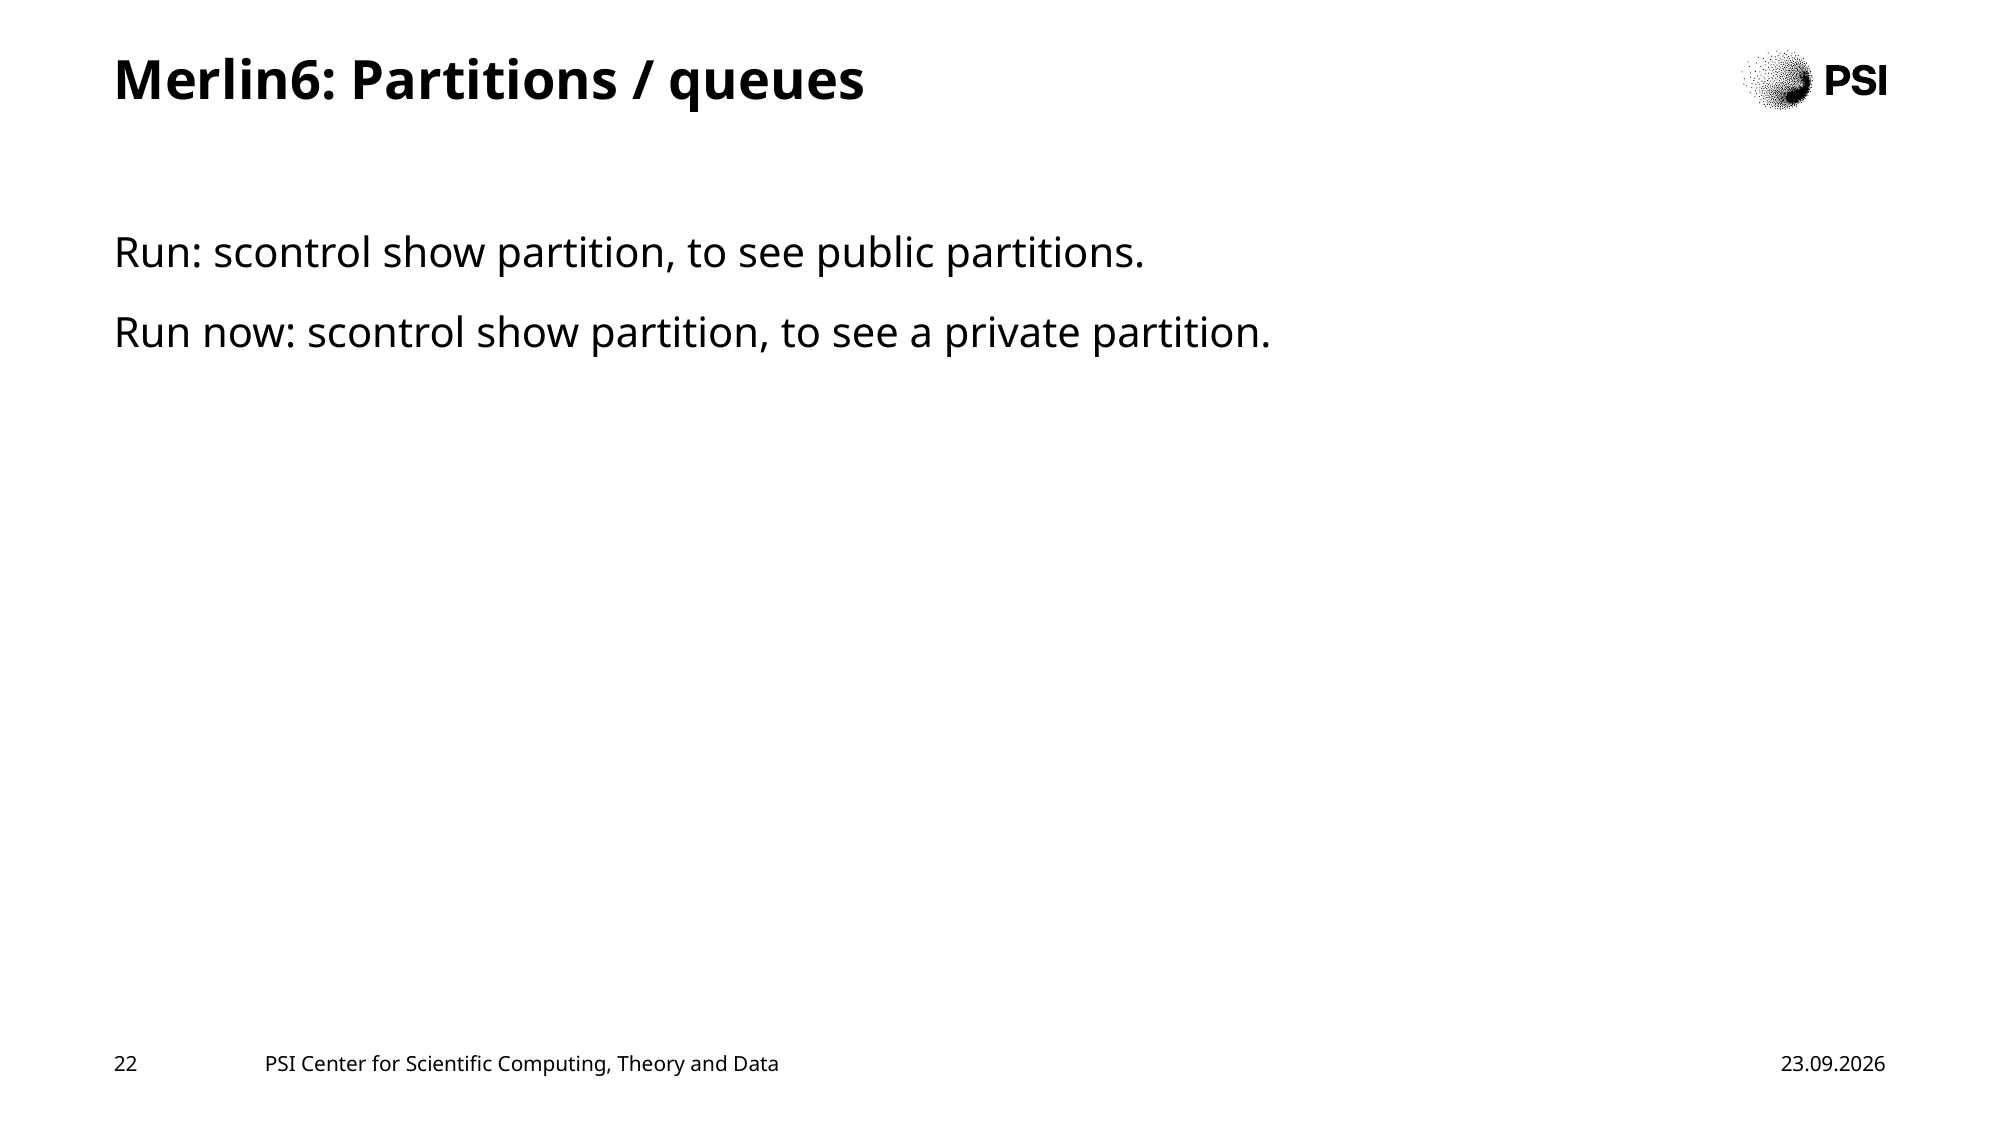

Merlin6: Partitions / queues
# Run: scontrol show partition, to see public partitions.
Run now: scontrol show partition, to see a private partition.
22
PSI Center for Scientific Computing, Theory and Data